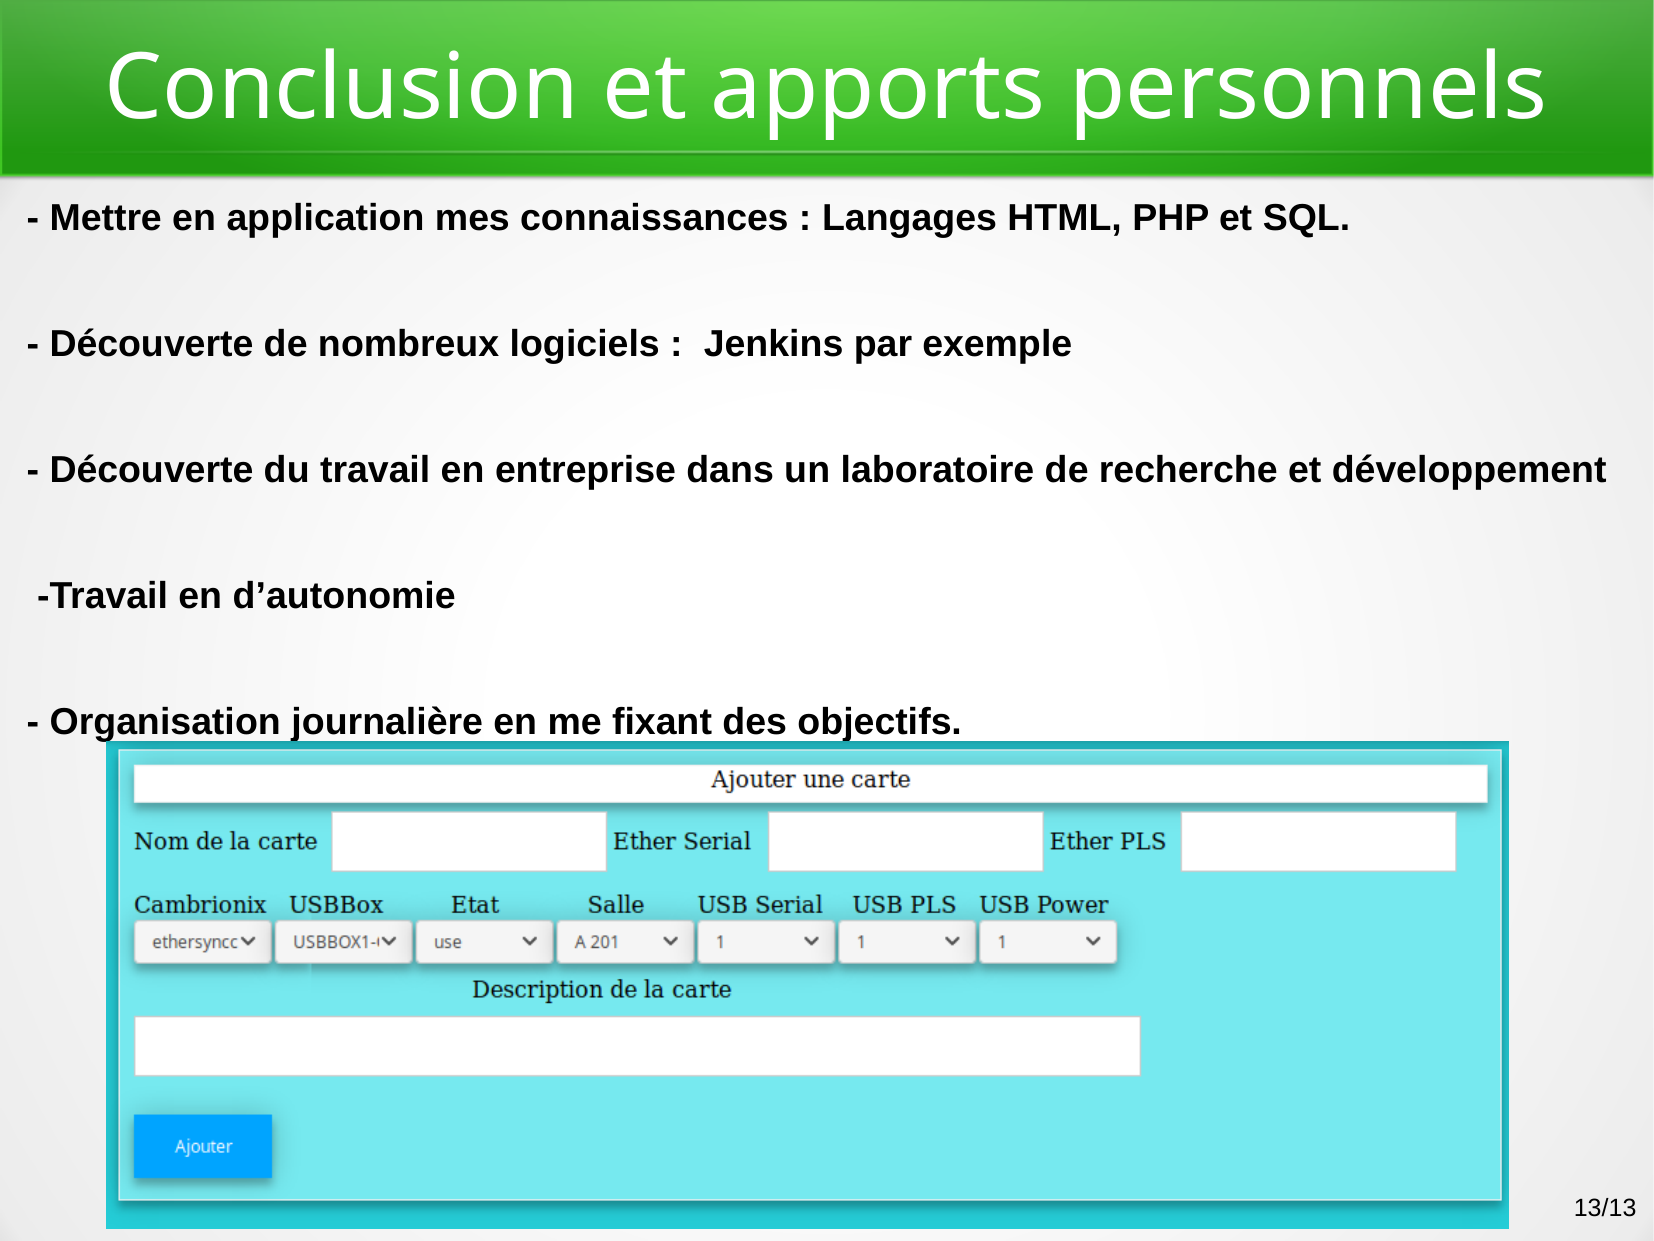

# Conclusion et apports personnels
- Mettre en application mes connaissances : Langages HTML, PHP et SQL.
- Découverte de nombreux logiciels : Jenkins par exemple
- Découverte du travail en entreprise dans un laboratoire de recherche et développement
 -Travail en d’autonomie
- Organisation journalière en me fixant des objectifs.
13/13